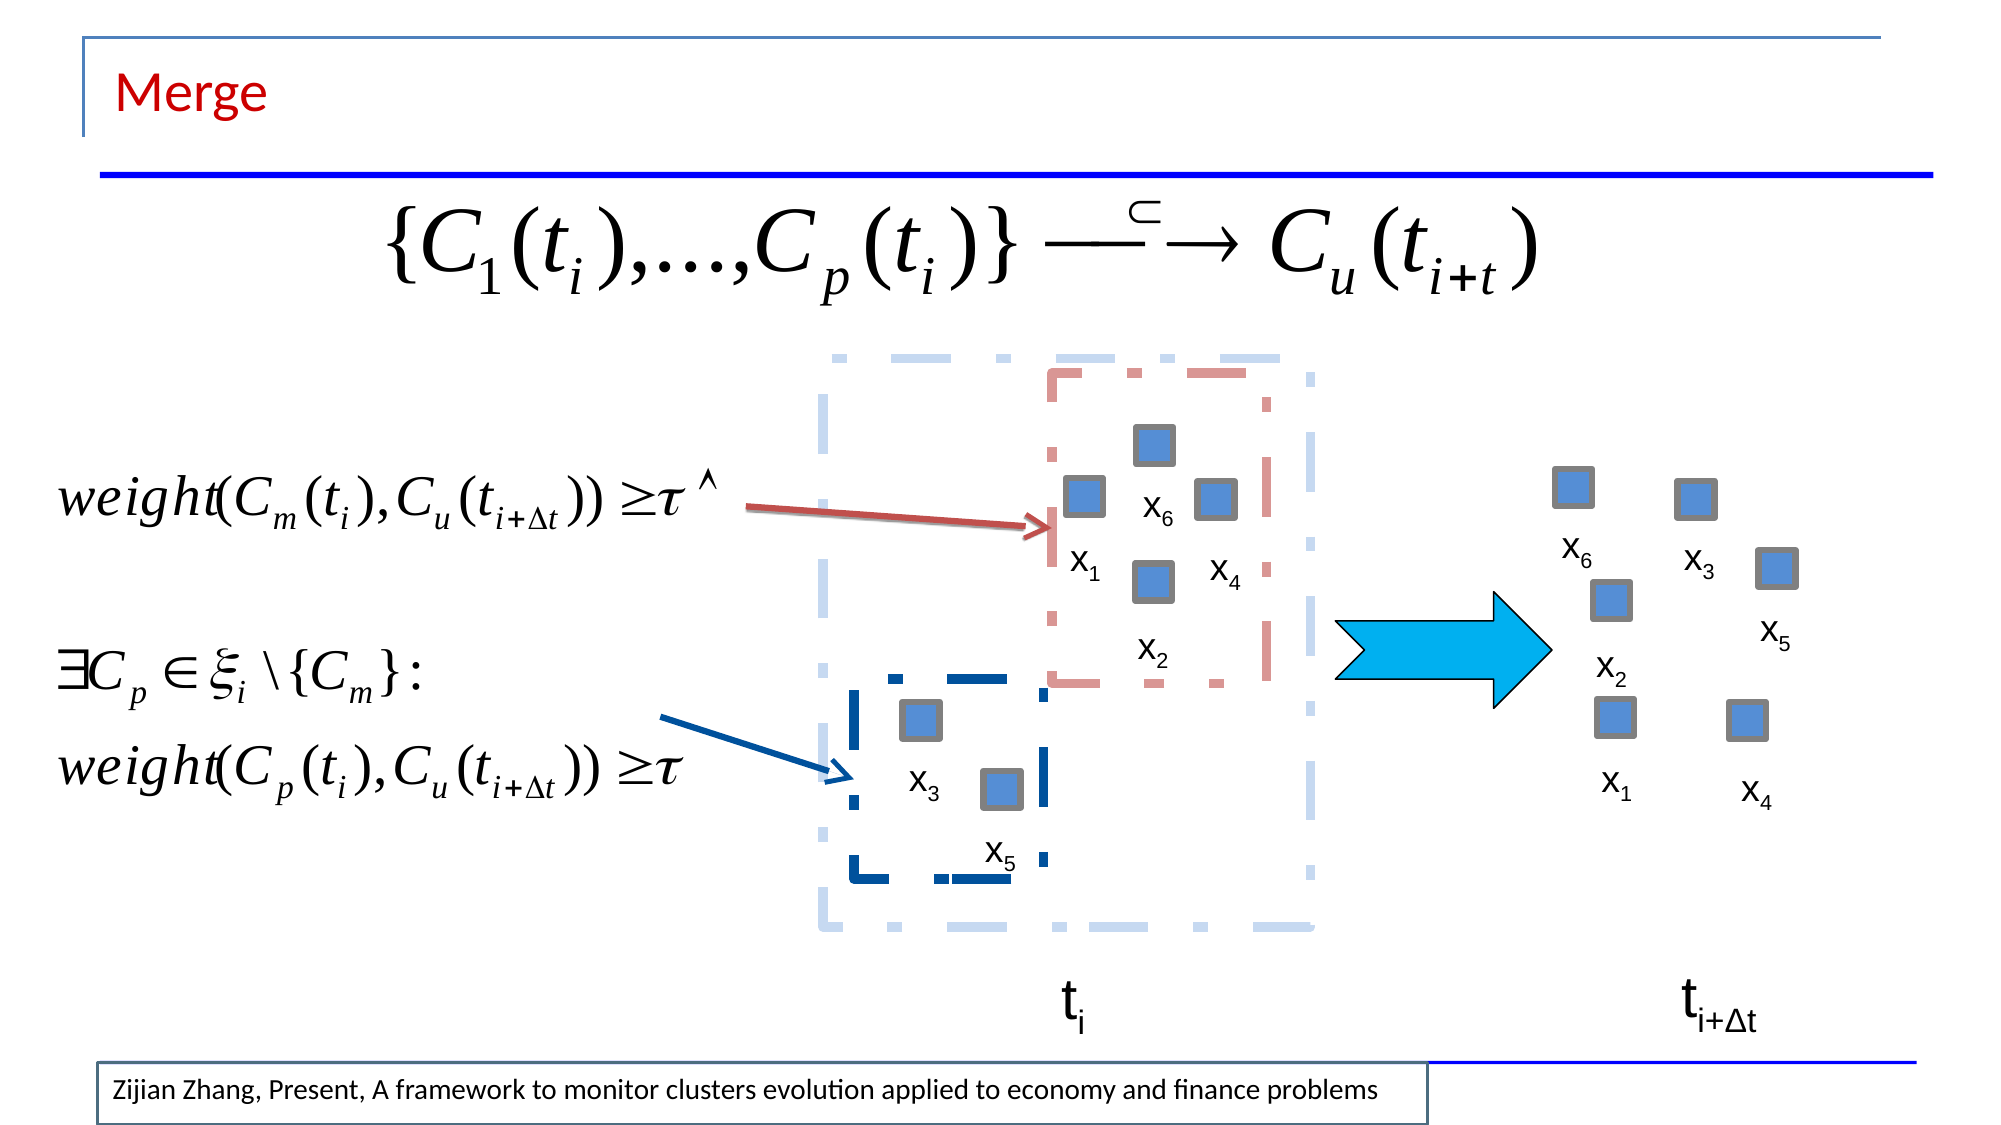

Merge
x6
x6
x3
x1
x4
x5
x2
x2
x3
x1
x4
x5
ti+Δt
ti
Zijian Zhang, Present, A framework to monitor clusters evolution applied to economy and finance problems